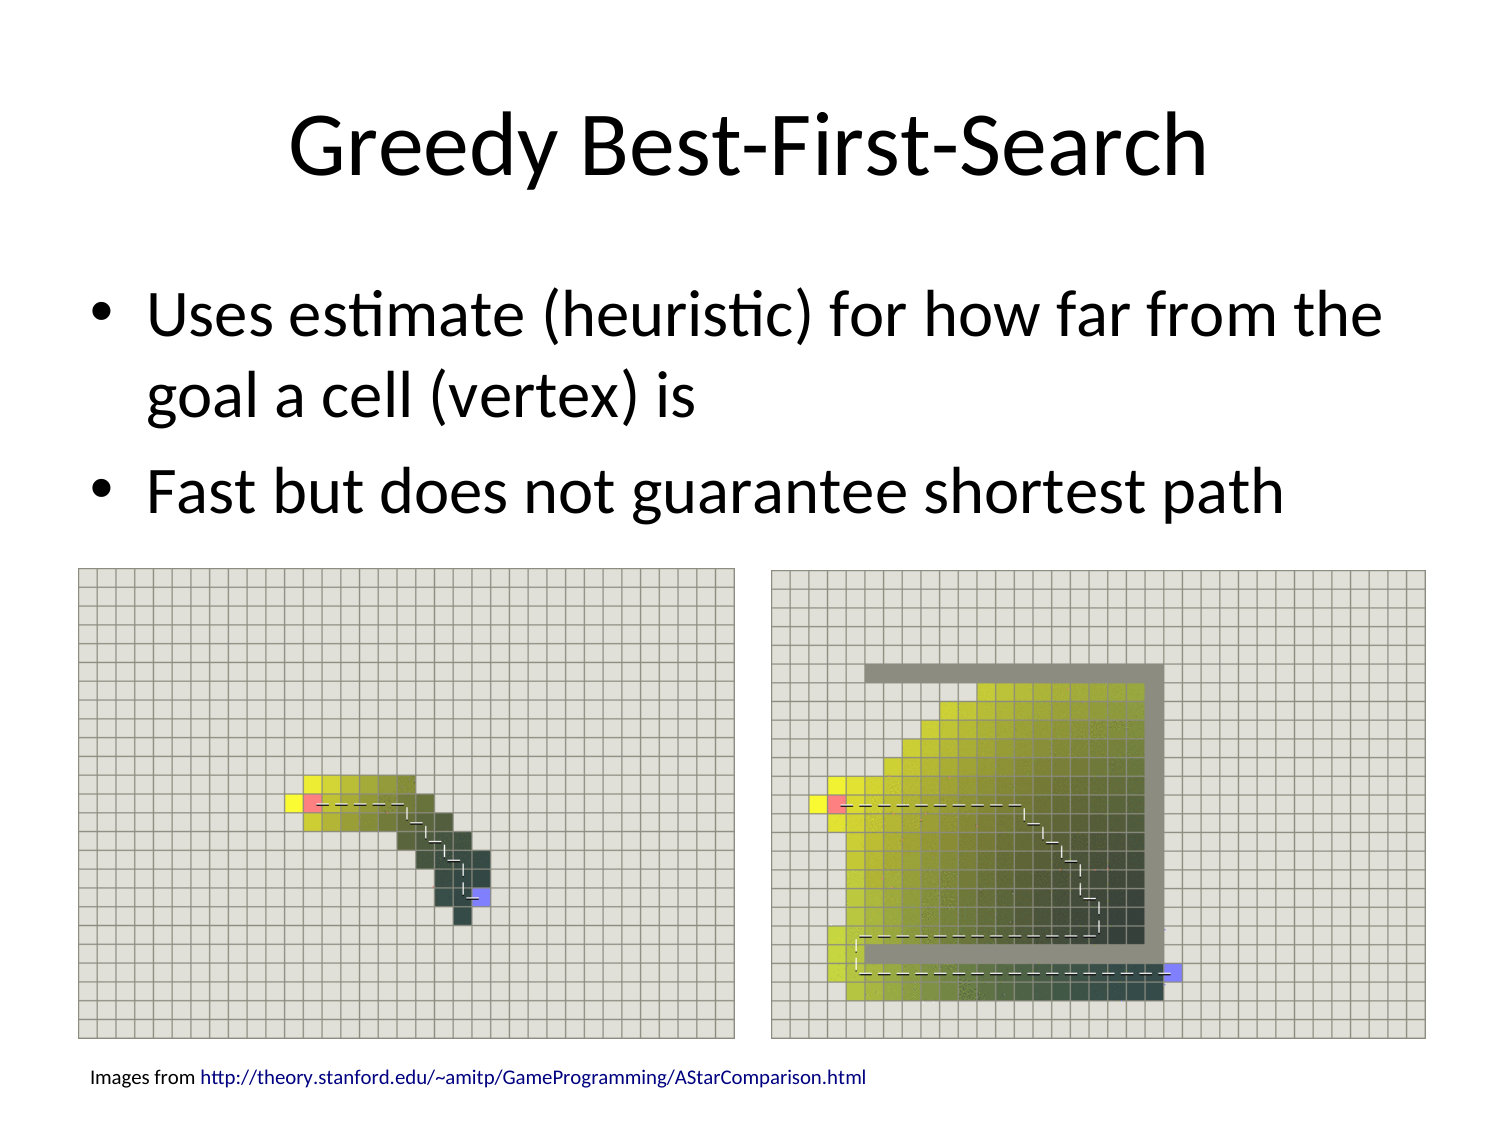

# Greedy Best-First-Search
Uses estimate (heuristic) for how far from the goal a cell (vertex) is
Fast but does not guarantee shortest path
Images from http://theory.stanford.edu/~amitp/GameProgramming/AStarComparison.html